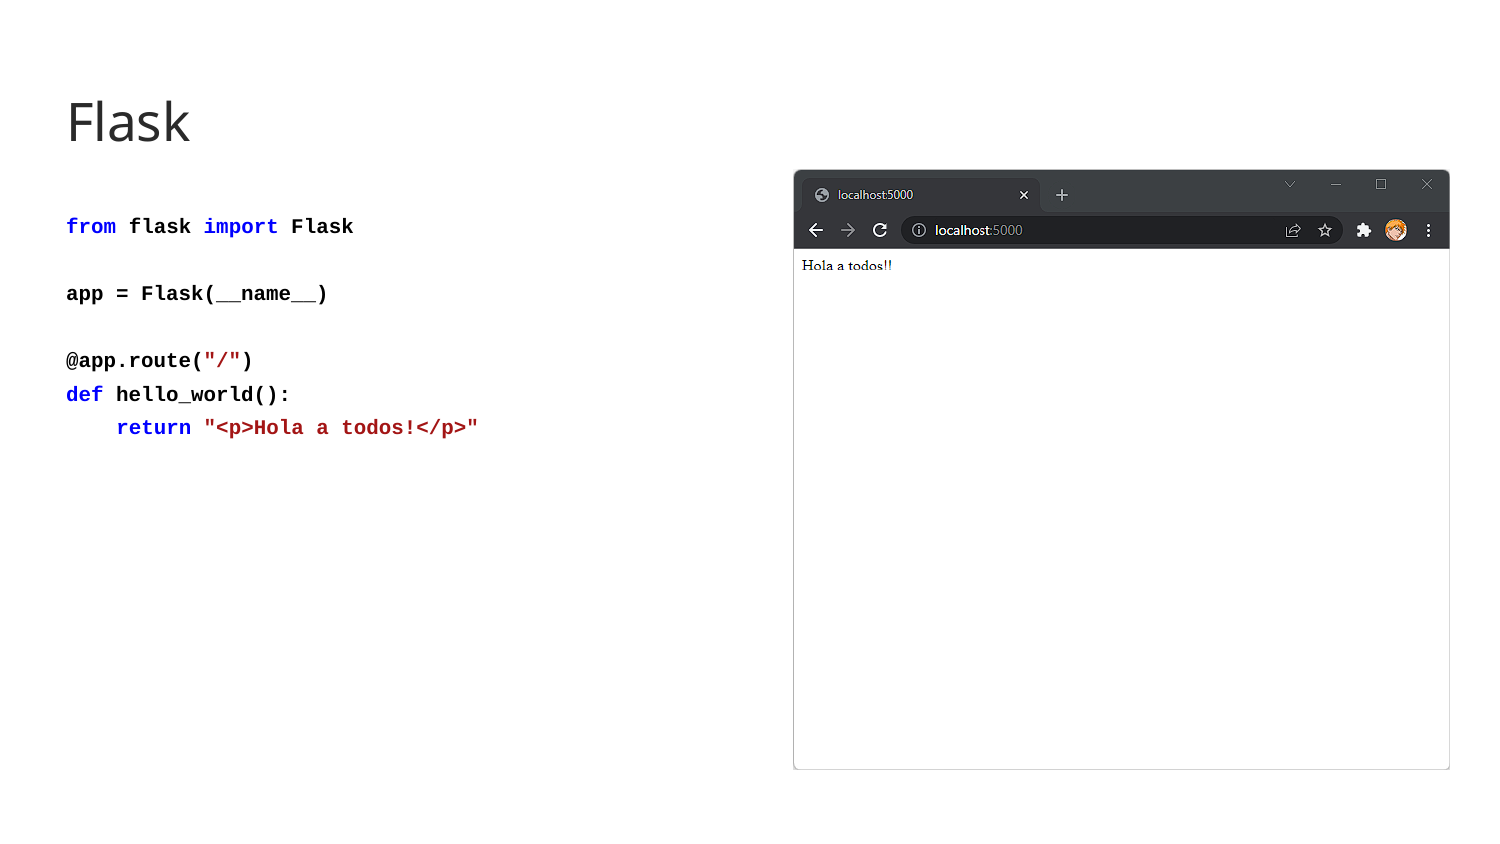

# Flask
from flask import Flask
app = Flask(__name__)
@app.route("/")
def hello_world():
 return "<p>Hola a todos!</p>"